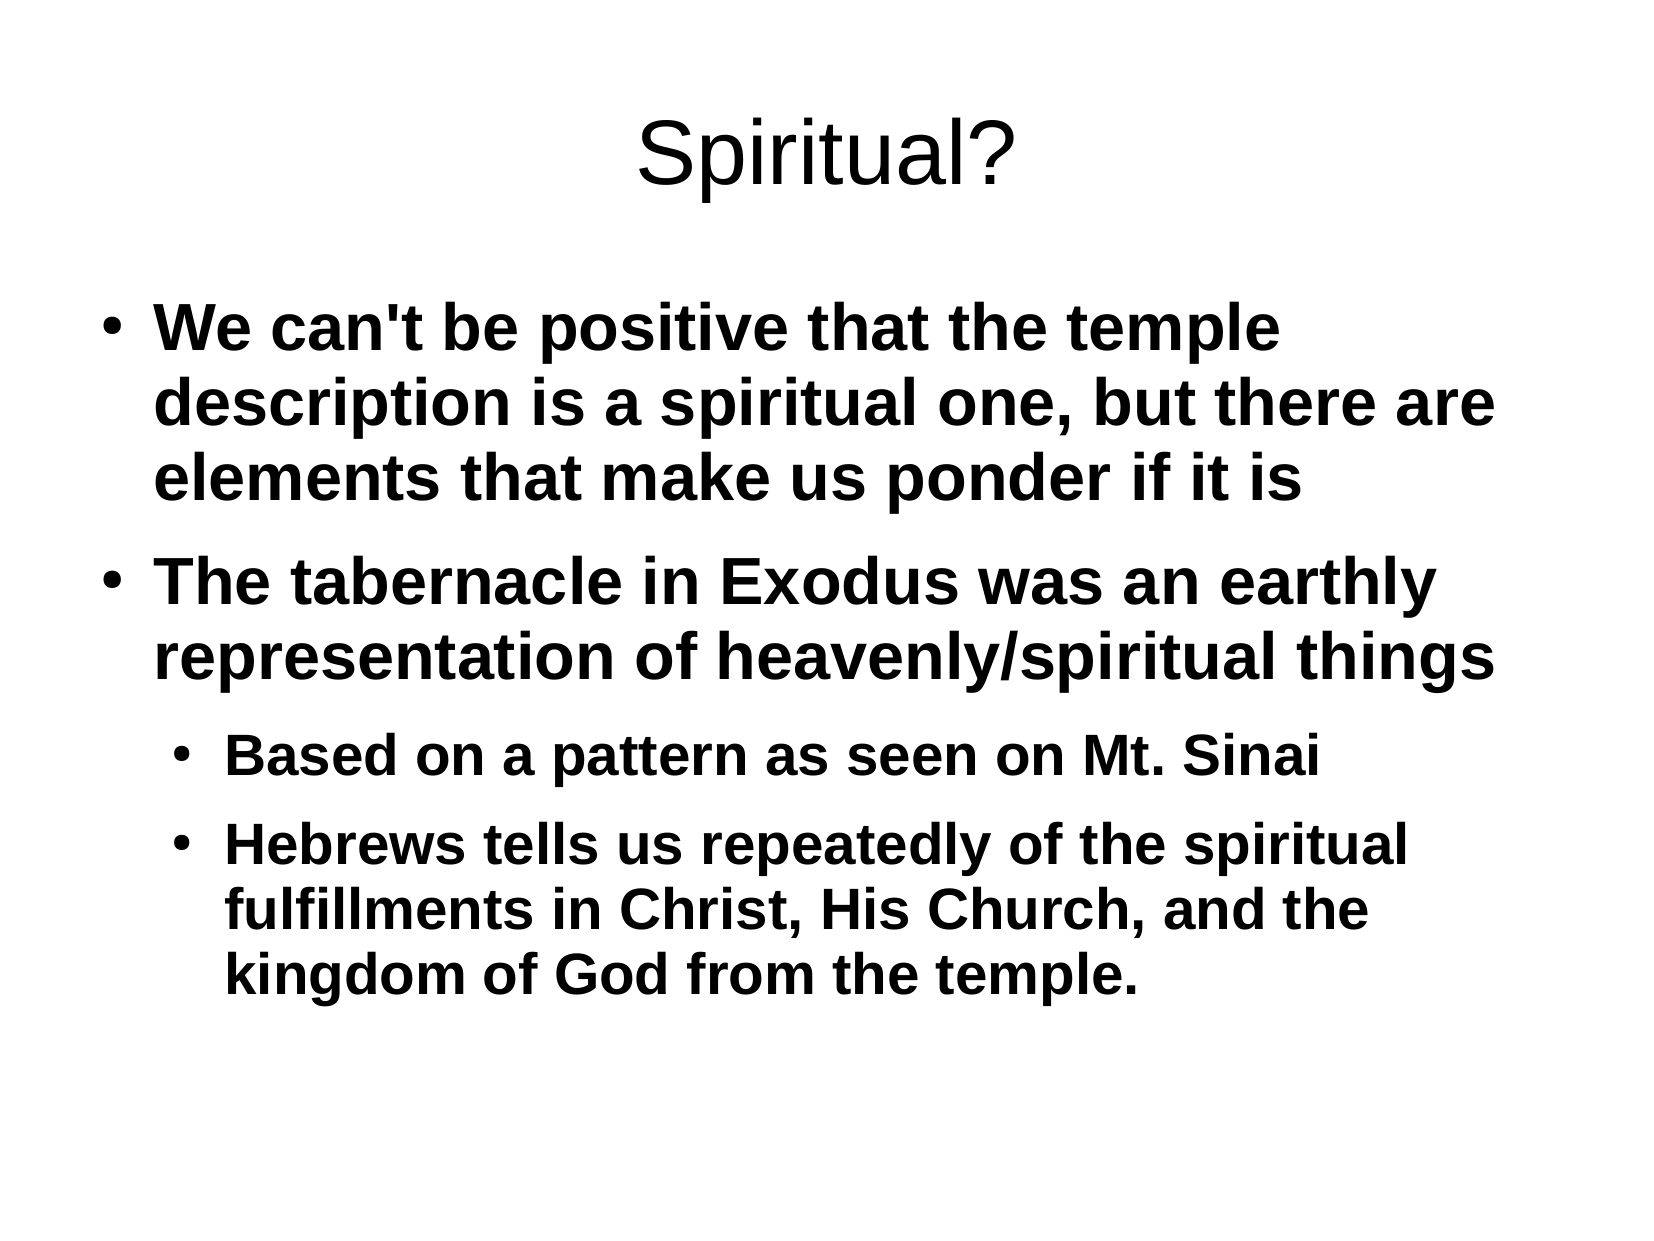

# Spiritual?
We can't be positive that the temple description is a spiritual one, but there are elements that make us ponder if it is
The tabernacle in Exodus was an earthly representation of heavenly/spiritual things
Based on a pattern as seen on Mt. Sinai
Hebrews tells us repeatedly of the spiritual fulfillments in Christ, His Church, and the kingdom of God from the temple.